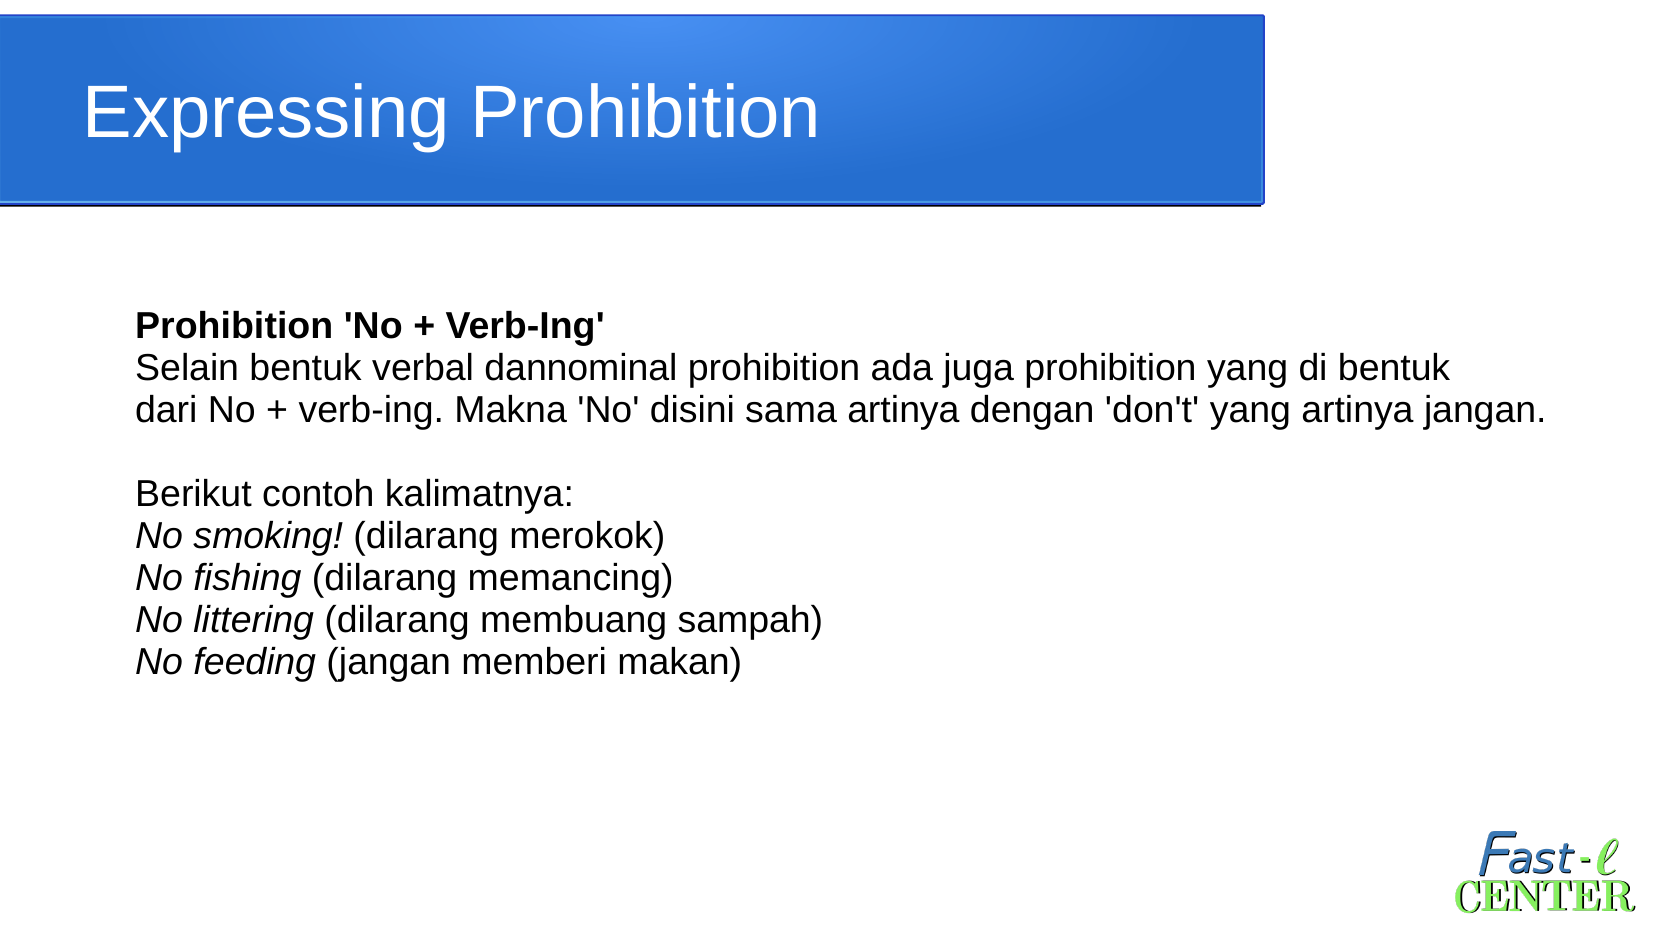

# Expressing Prohibition
Prohibition 'No + Verb-Ing'
Selain bentuk verbal dannominal prohibition ada juga prohibition yang di bentuk
dari No + verb-ing. Makna 'No' disini sama artinya dengan 'don't' yang artinya jangan.
Berikut contoh kalimatnya:
No smoking! (dilarang merokok)
No fishing (dilarang memancing)
No littering (dilarang membuang sampah)
No feeding (jangan memberi makan)